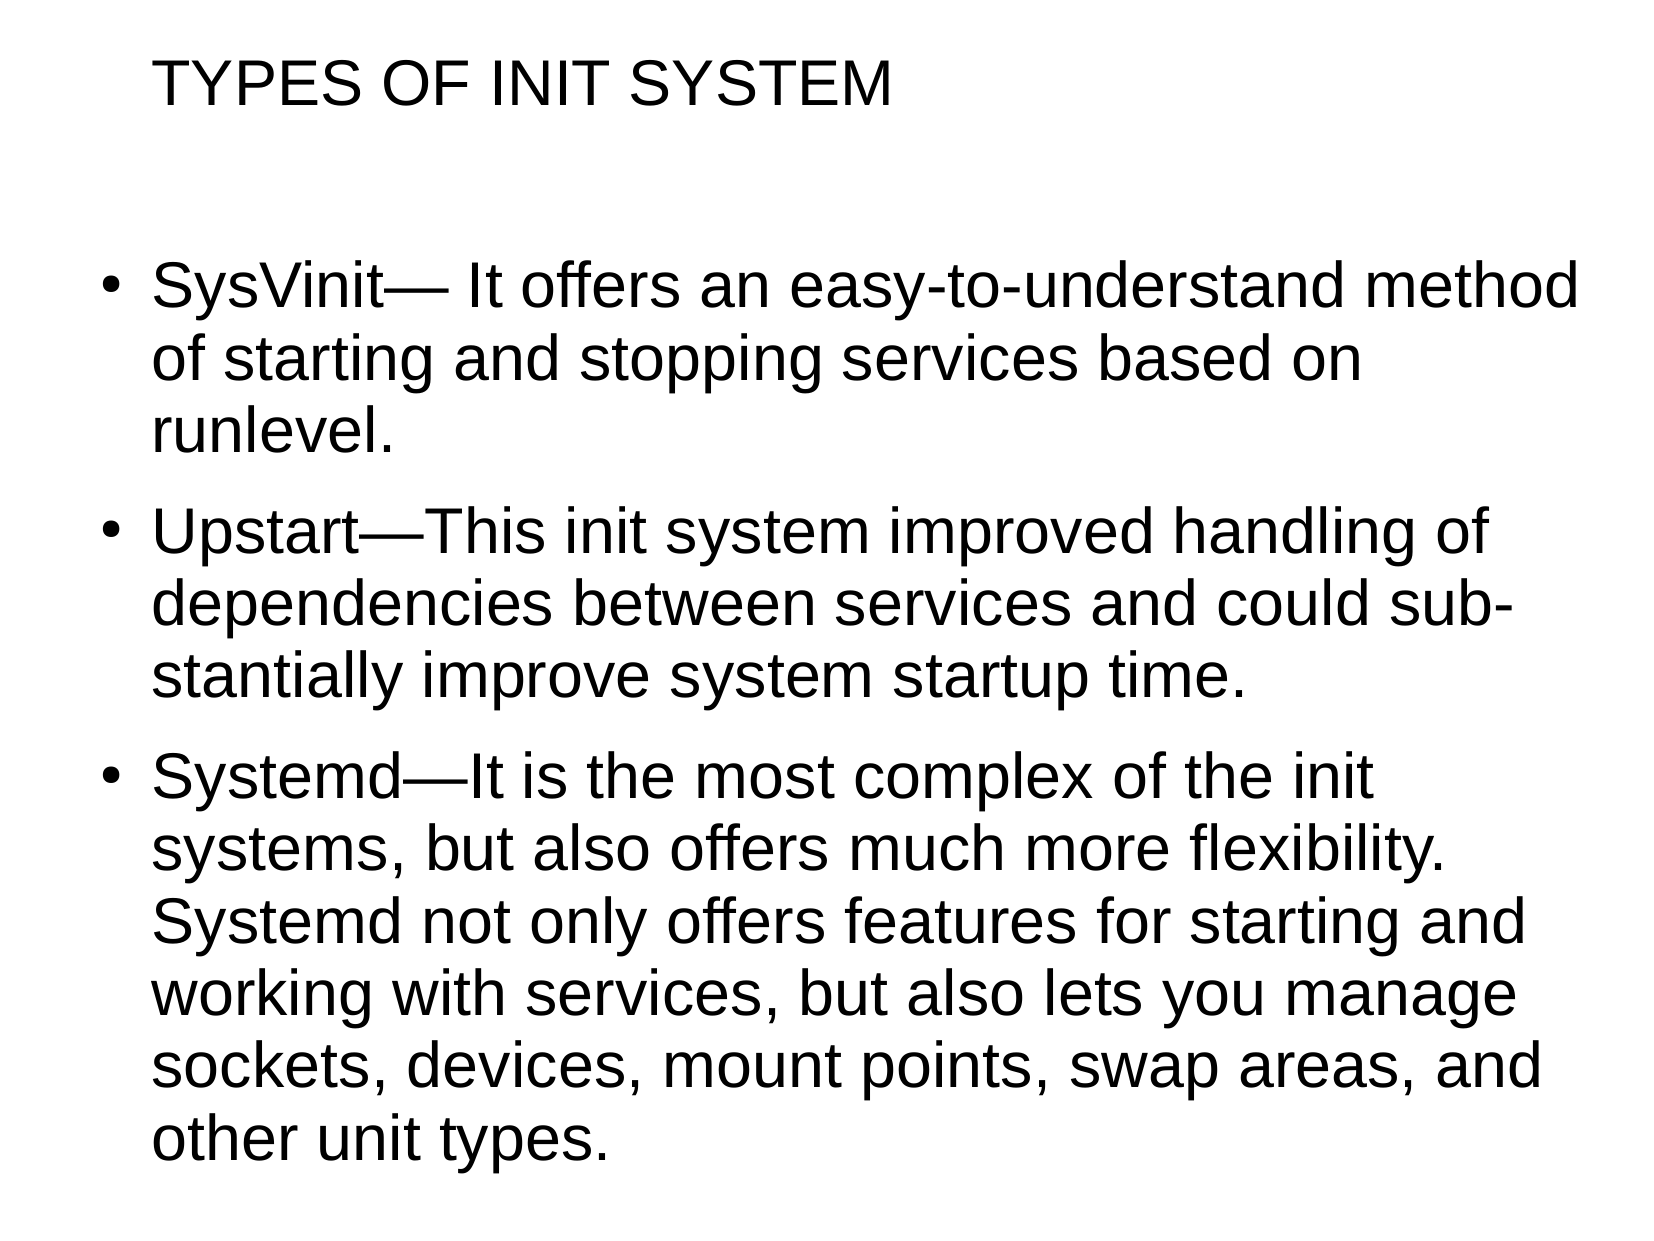

# TYPES OF INIT SYSTEM
SysVinit— It offers an easy-to-understand method of starting and stopping services based on runlevel.
Upstart—This init system improved handling of dependencies between services and could sub- stantially improve system startup time.
Systemd—It is the most complex of the init systems, but also offers much more flexibility. Systemd not only offers features for starting and working with services, but also lets you manage sockets, devices, mount points, swap areas, and other unit types.